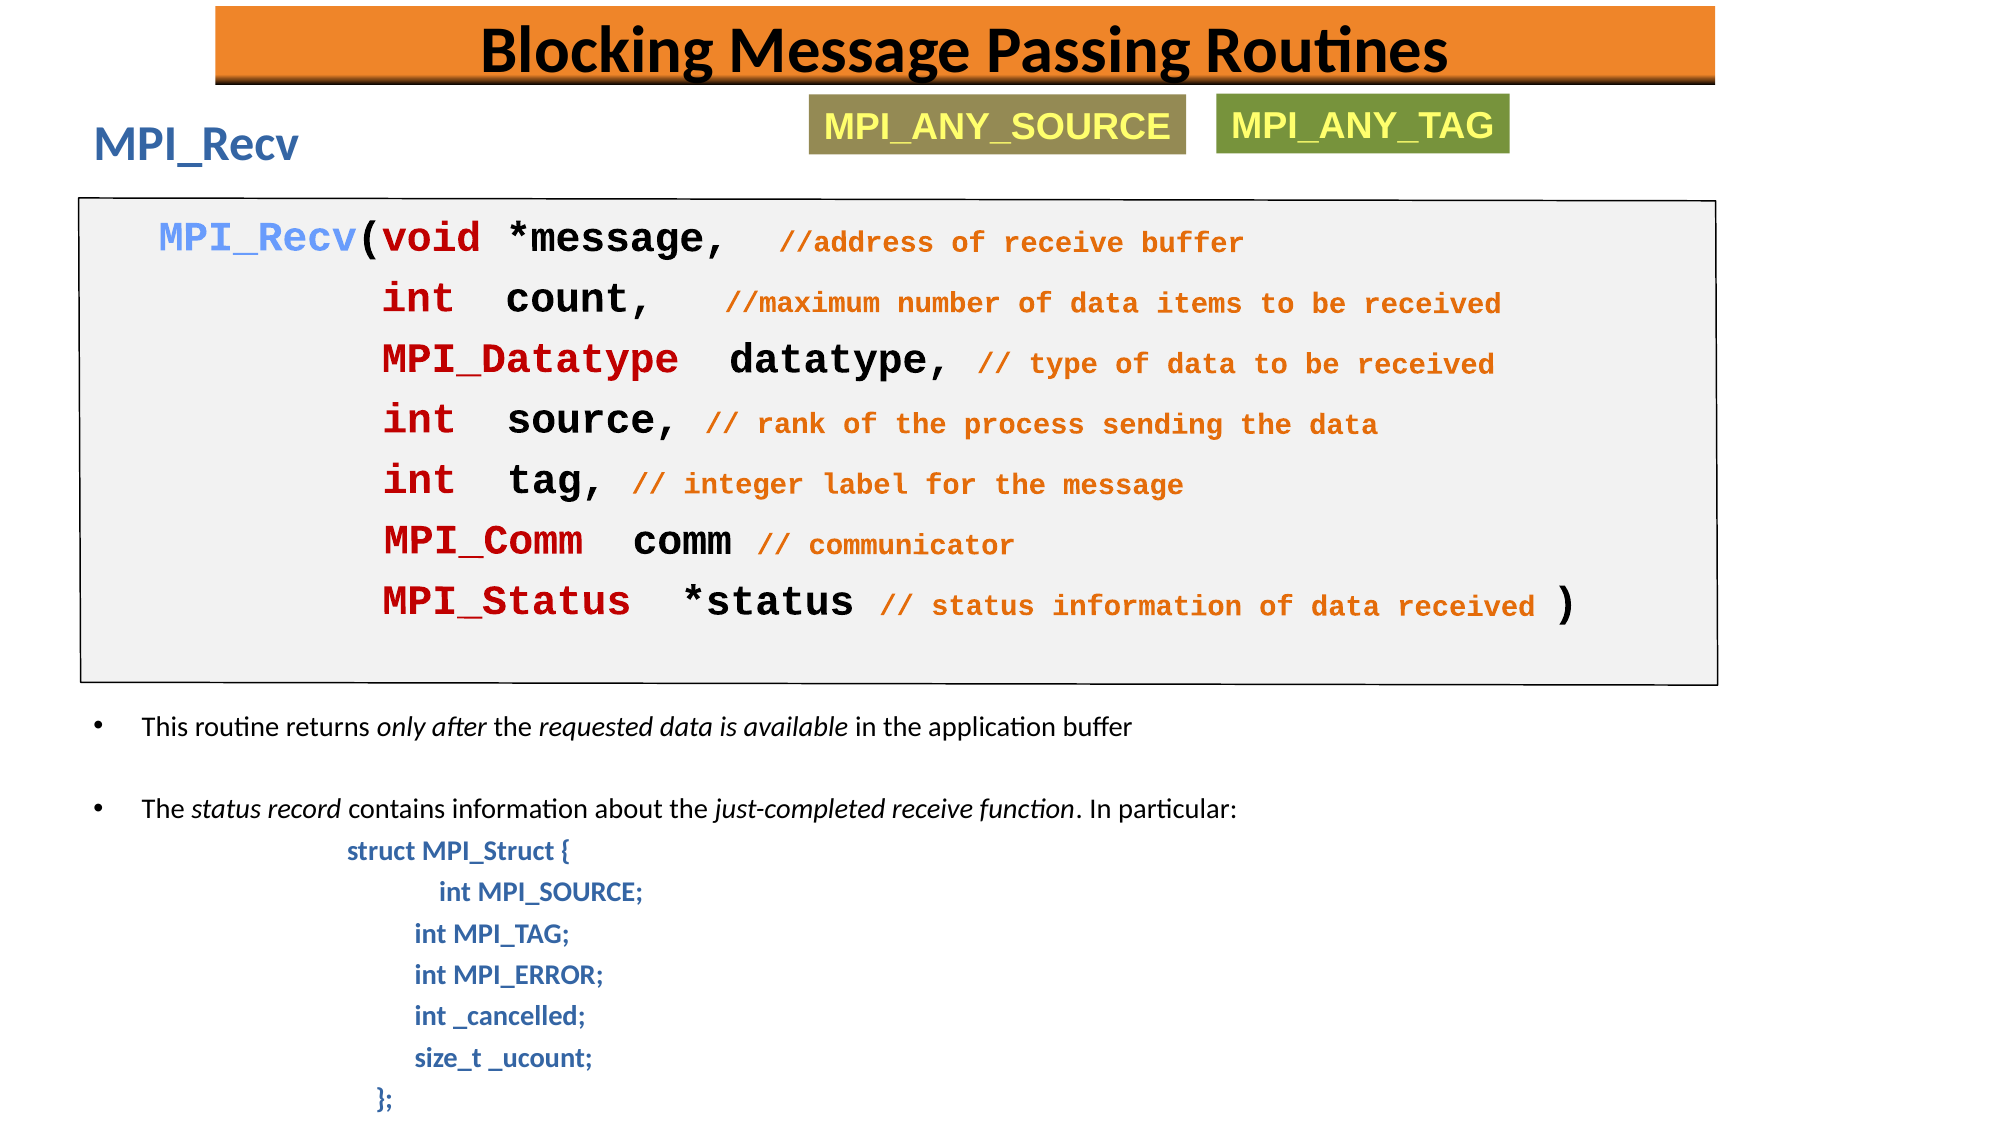

Blocking Message Passing Routines
MPI_ANY_TAG
MPI_ANY_SOURCE
# MPI_Recv
This routine returns only after the requested data is available in the application buffer
The status record contains information about the just-completed receive function. In particular:
 			 	struct MPI_Struct {
 		 int MPI_SOURCE;
 int MPI_TAG;
 int MPI_ERROR;
 int _cancelled;
 size_t _ucount;
 };
 MPI_Recv(void *message, //address of receive buffer
	 int count,	 //maximum number of data items to be received
 MPI_Datatype datatype, // type of data to be received
 int source, // rank of the process sending the data
 int tag, // integer label for the message
 MPI_Comm comm // communicator
	 MPI_Status *status // status information of data received )